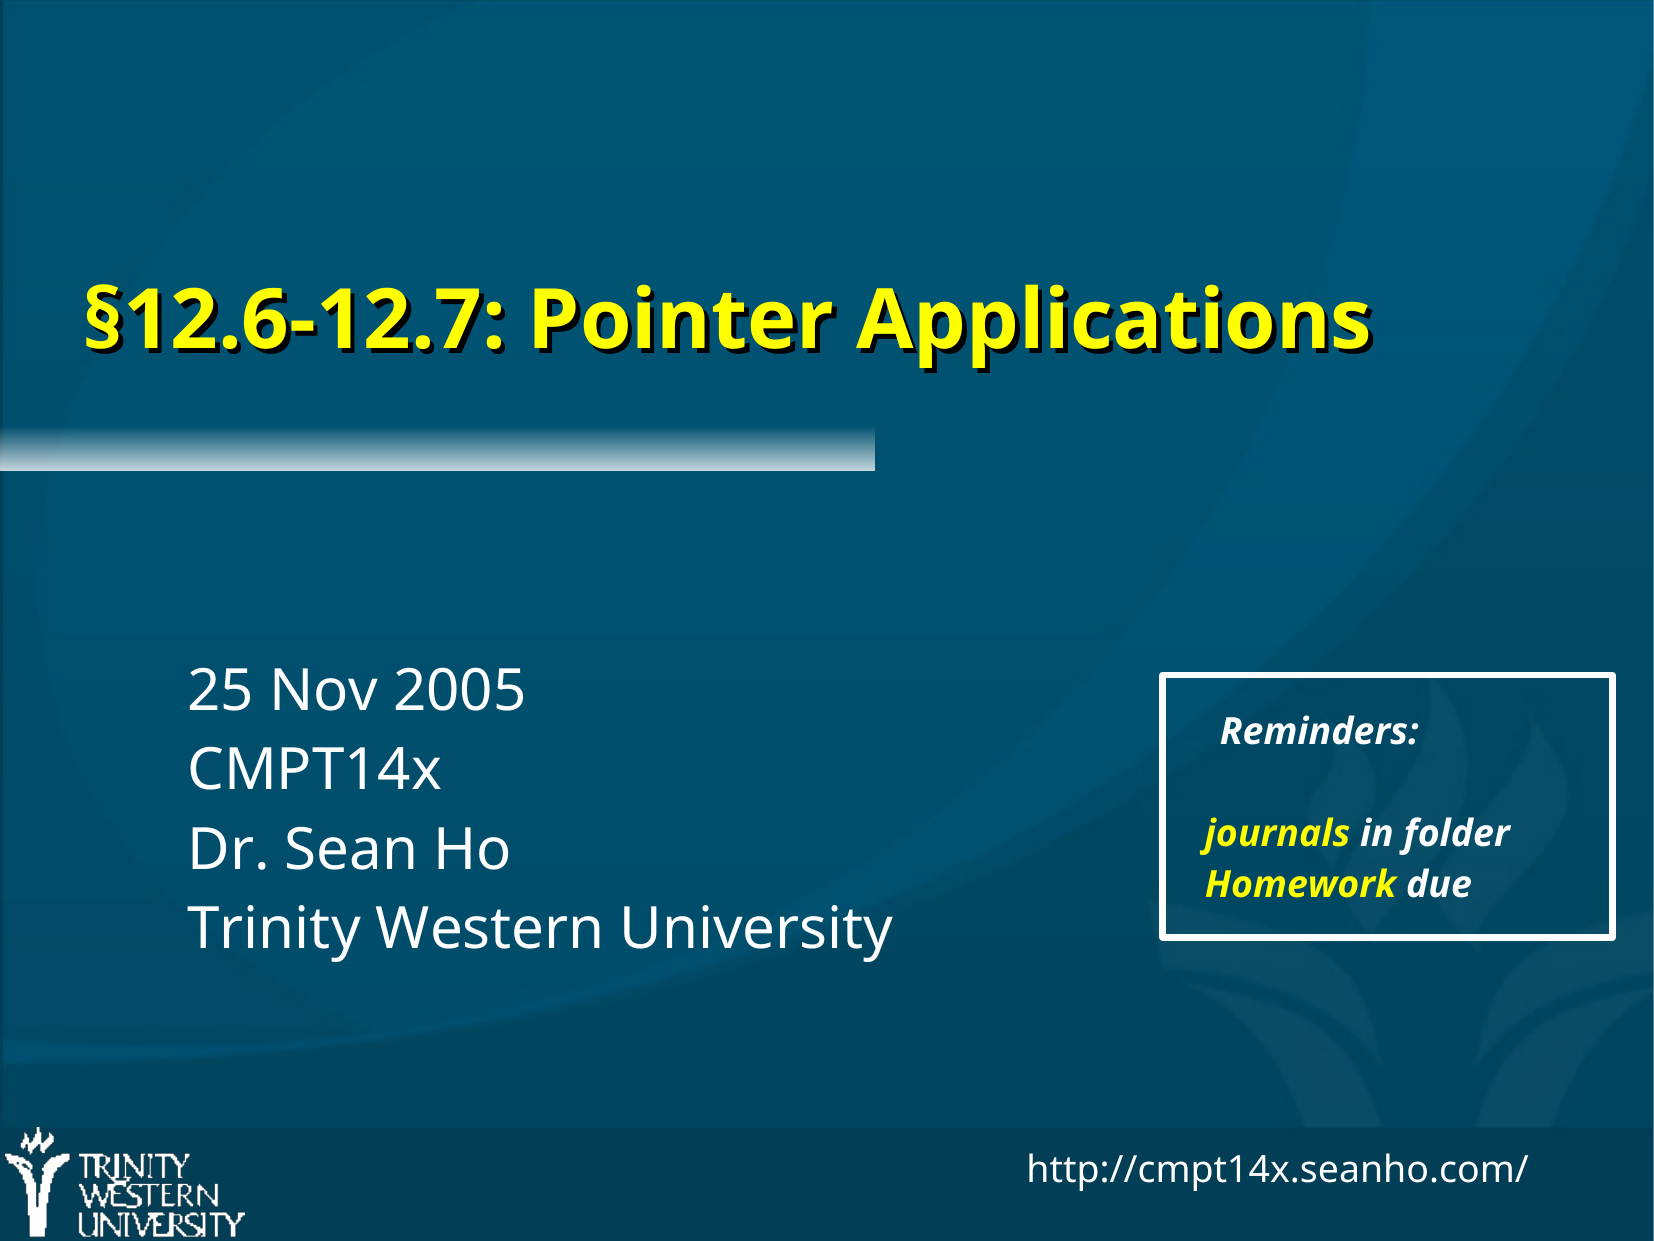

# §12.6-12.7: Pointer Applications
25 Nov 2005
CMPT14x
Dr. Sean Ho
Trinity Western University
Reminders:
journals in folder
Homework due
http://cmpt14x.seanho.com/